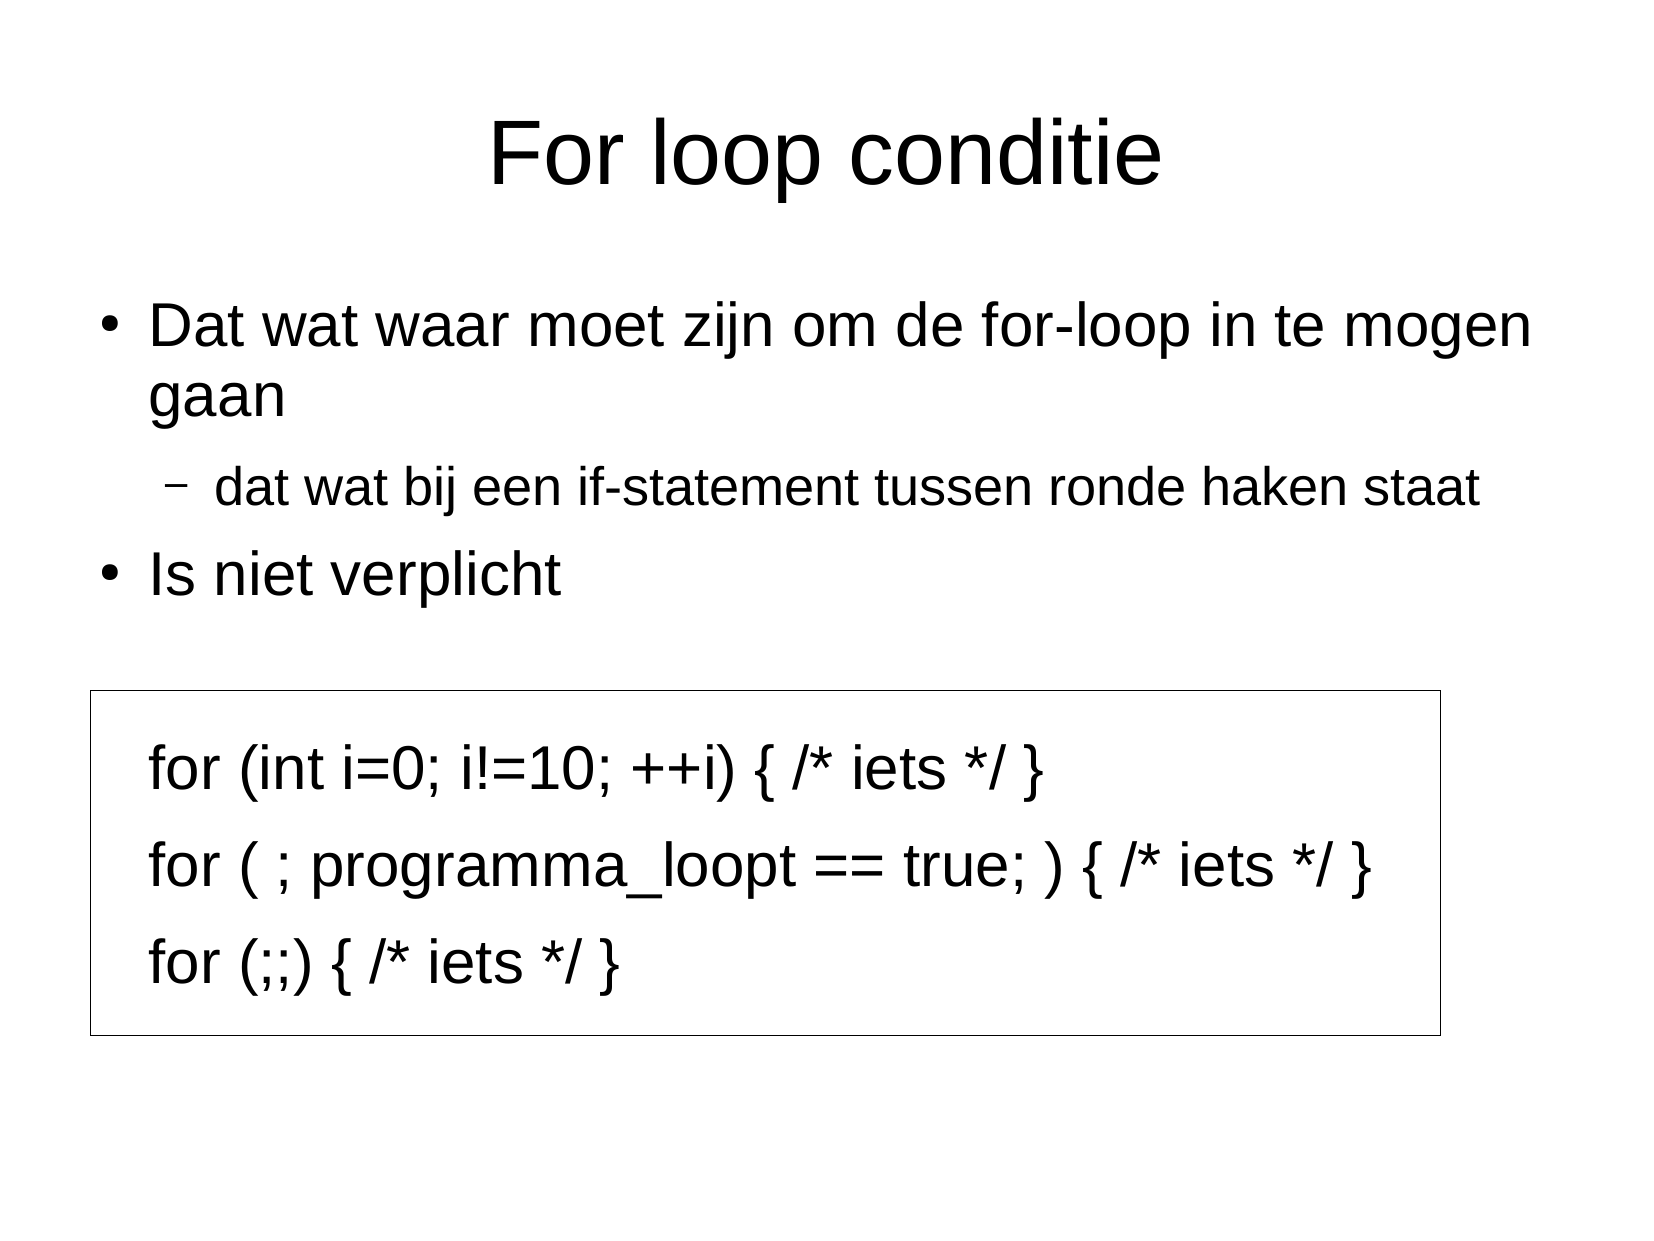

# For loop conditie
Dat wat waar moet zijn om de for-loop in te mogen gaan
dat wat bij een if-statement tussen ronde haken staat
Is niet verplicht
for (int i=0; i!=10; ++i) { /* iets */ }
for ( ; programma_loopt == true; ) { /* iets */ }
for (;;) { /* iets */ }